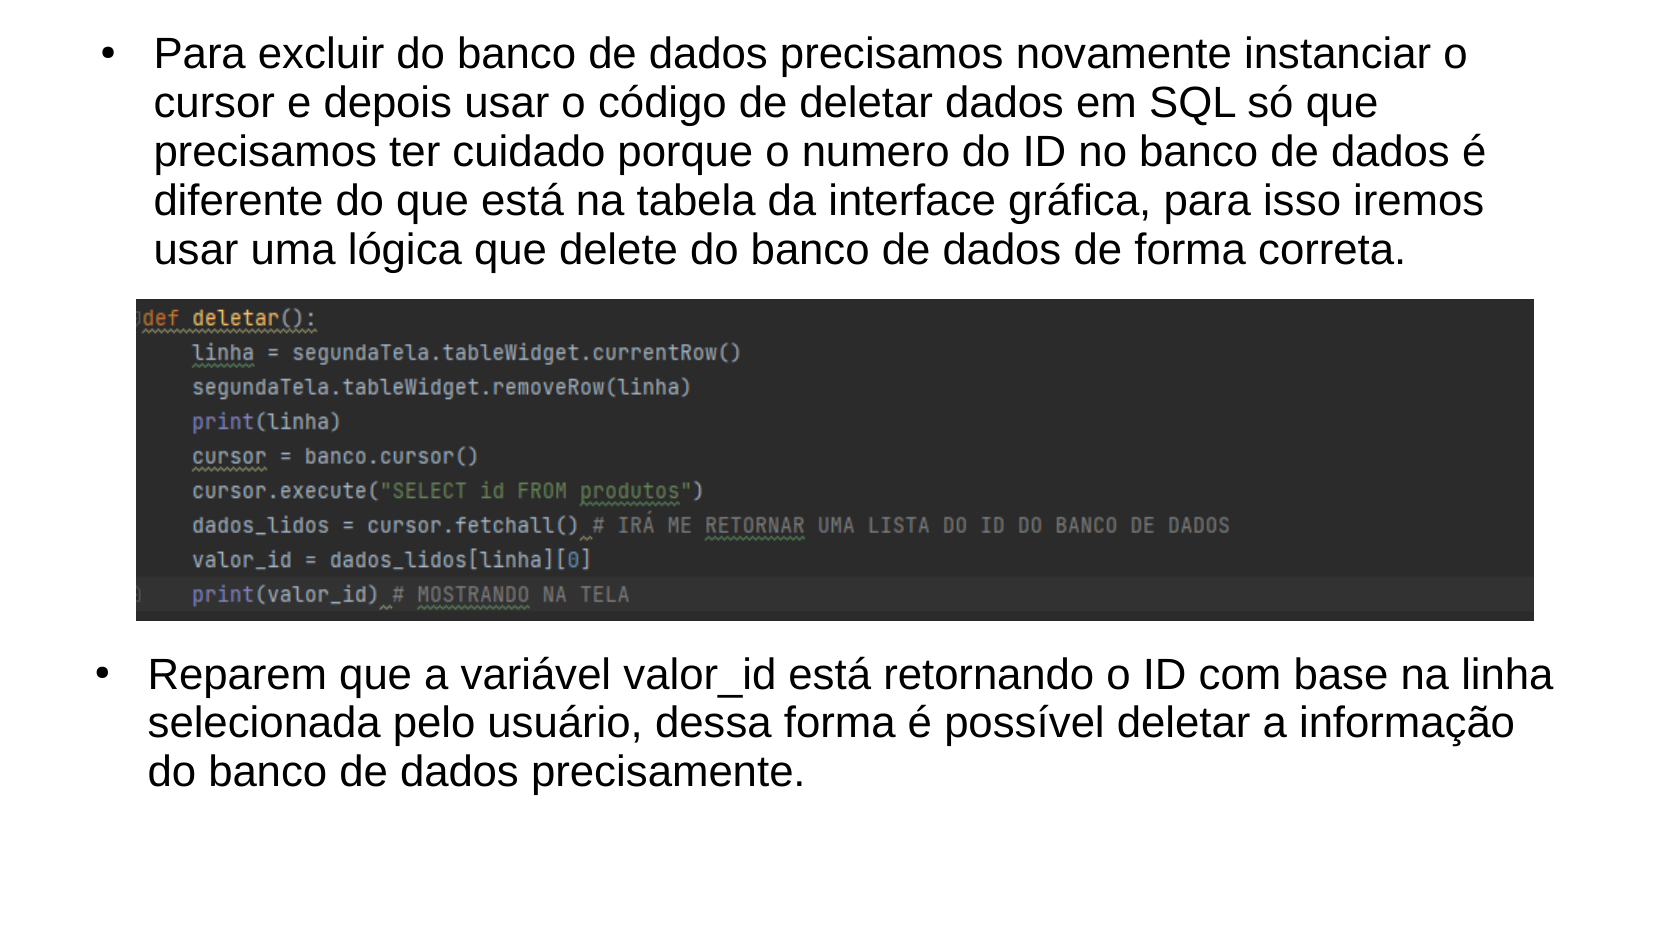

# Para excluir do banco de dados precisamos novamente instanciar o cursor e depois usar o código de deletar dados em SQL só que precisamos ter cuidado porque o numero do ID no banco de dados é diferente do que está na tabela da interface gráfica, para isso iremos usar uma lógica que delete do banco de dados de forma correta.
Reparem que a variável valor_id está retornando o ID com base na linha selecionada pelo usuário, dessa forma é possível deletar a informação do banco de dados precisamente.